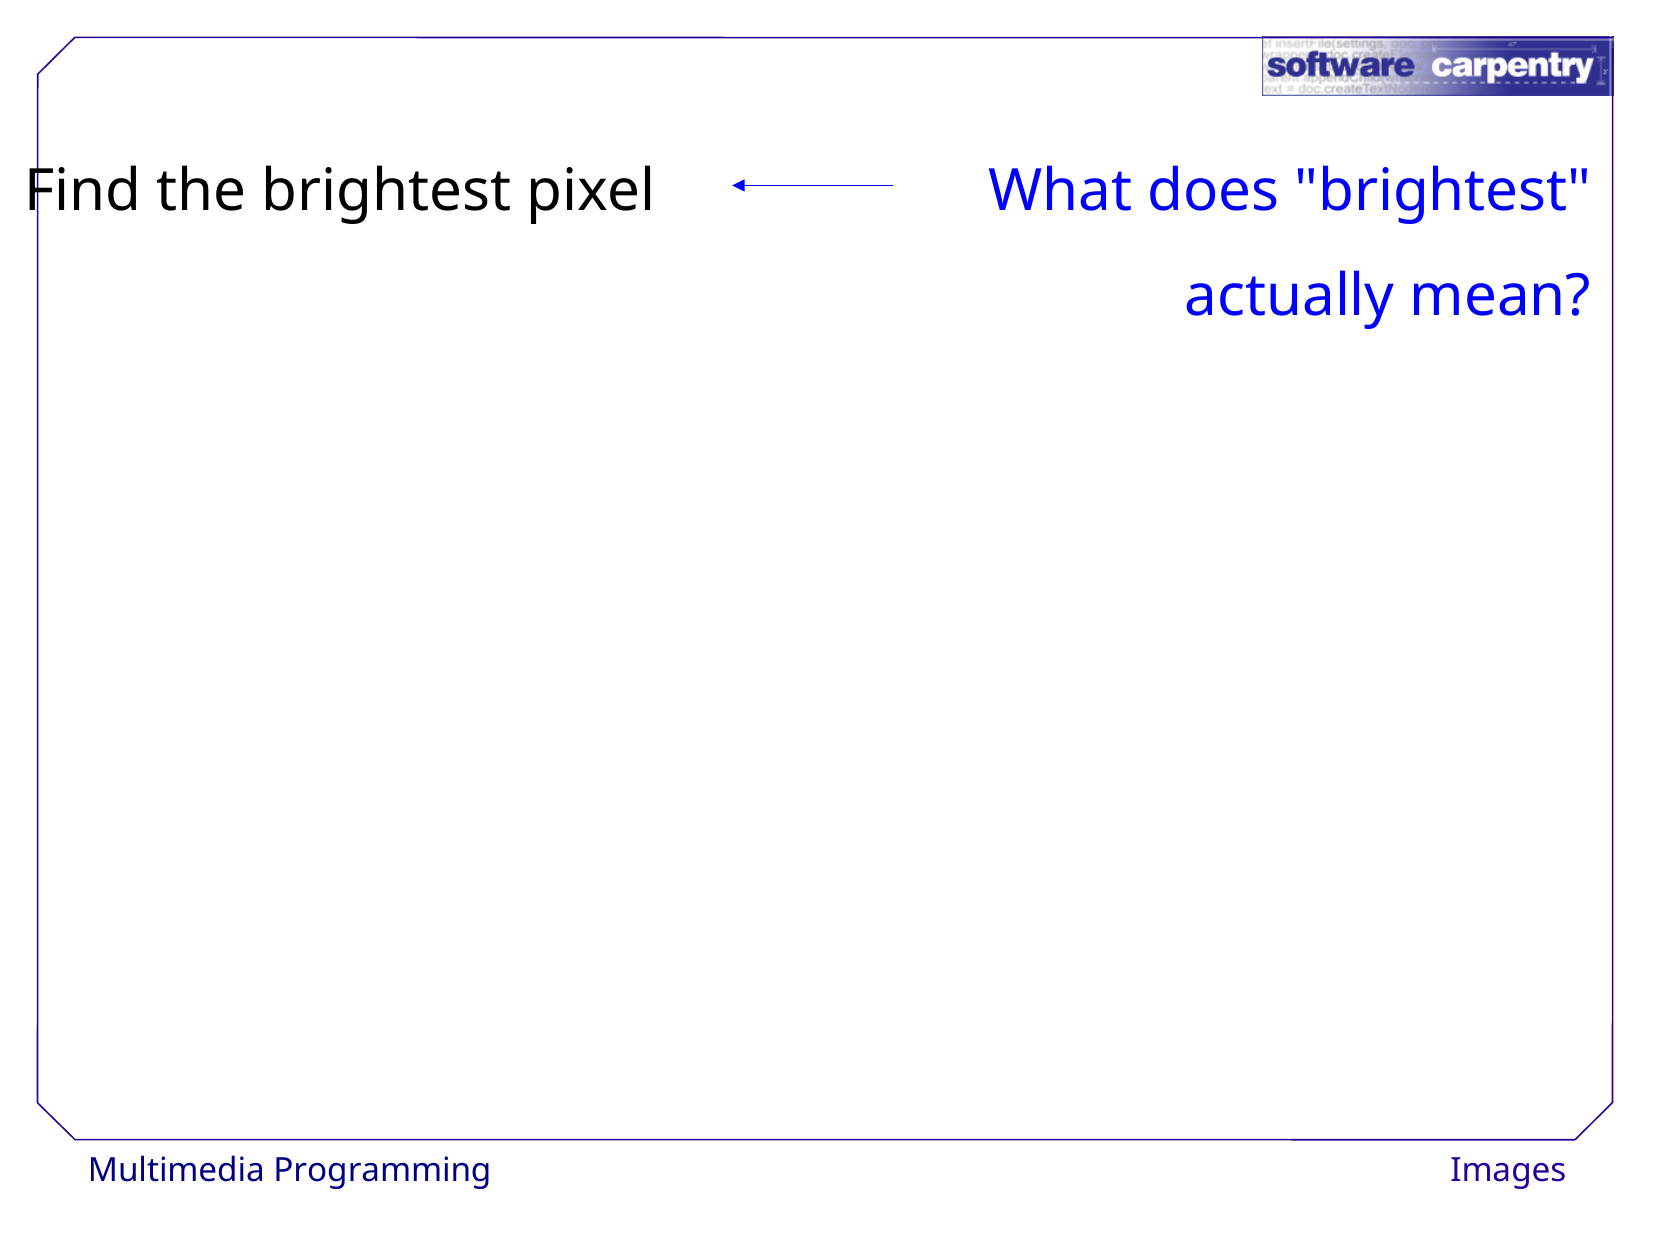

Find the brightest pixel
What does "brightest"
actually mean?